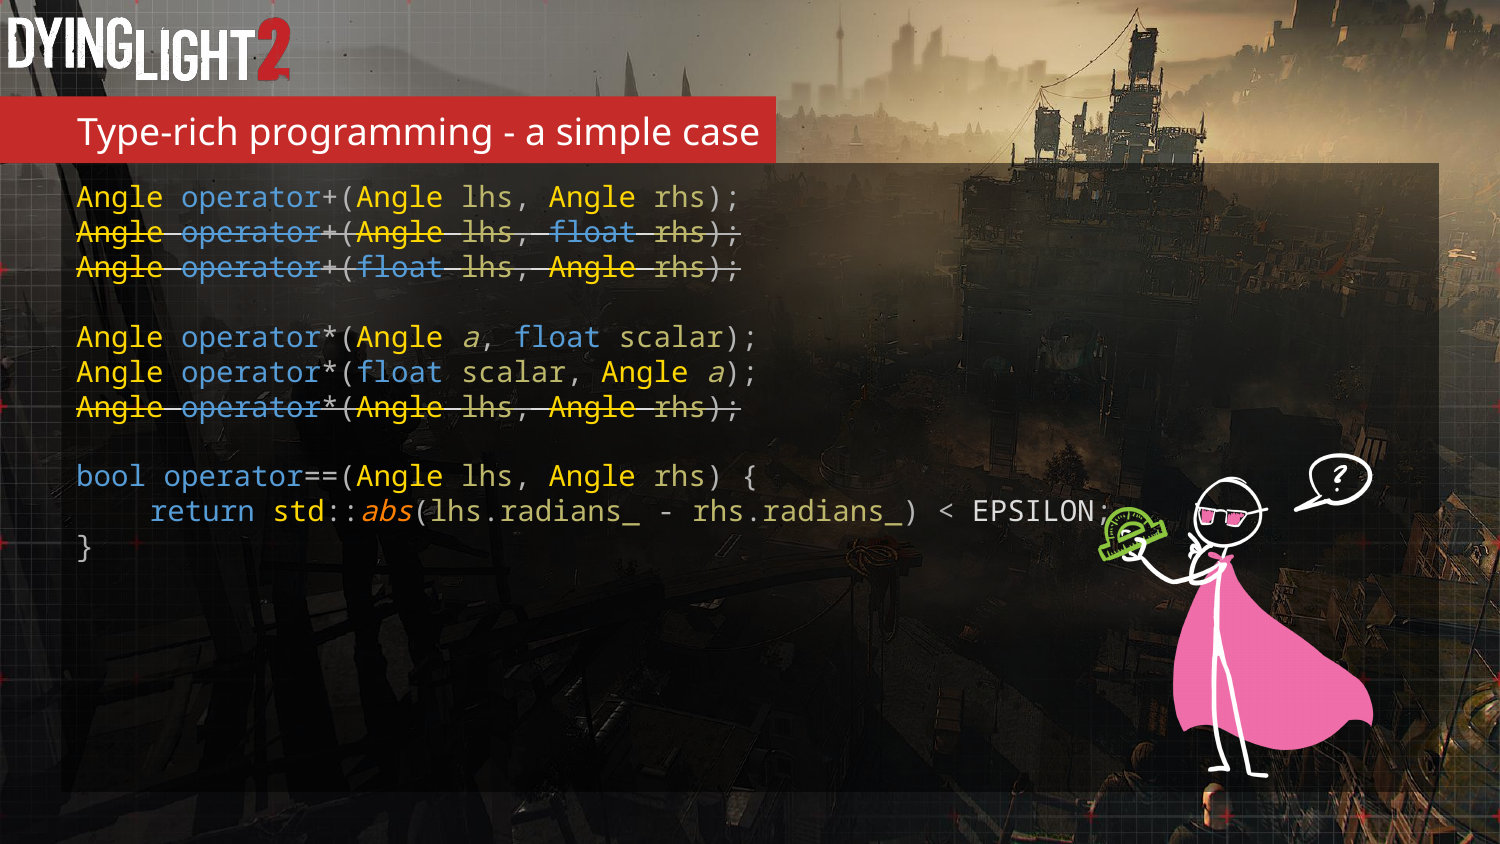

Type-rich programming - a simple case
Angle operator+(Angle lhs, Angle rhs);
Angle operator+(Angle lhs, float rhs);
Angle operator+(float lhs, Angle rhs);
Angle operator*(Angle a, float scalar);
Angle operator*(float scalar, Angle a);
Angle operator*(Angle lhs, Angle rhs);
bool operator==(Angle lhs, Angle rhs) {
	return std::abs(lhs.radians_ - rhs.radians_) < EPSILON;
}